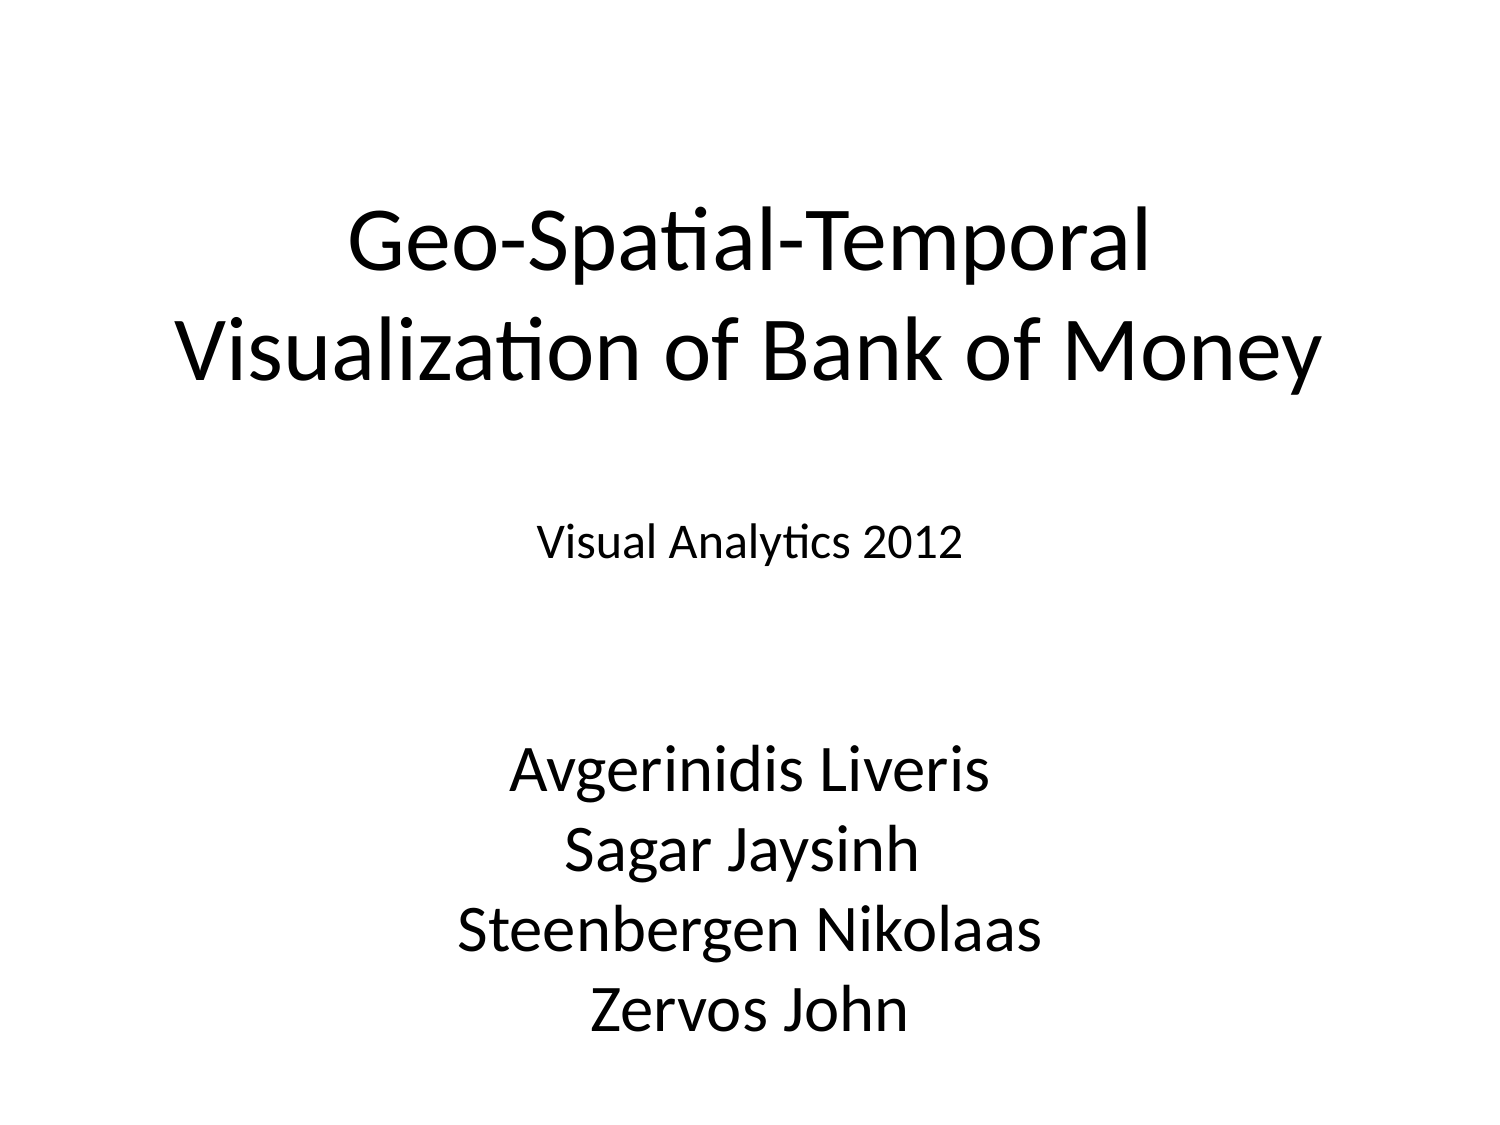

# Geo-Spatial-Temporal Visualization of Bank of Money Visual Analytics 2012
Avgerinidis Liveris
Sagar Jaysinh
Steenbergen Nikolaas
Zervos John